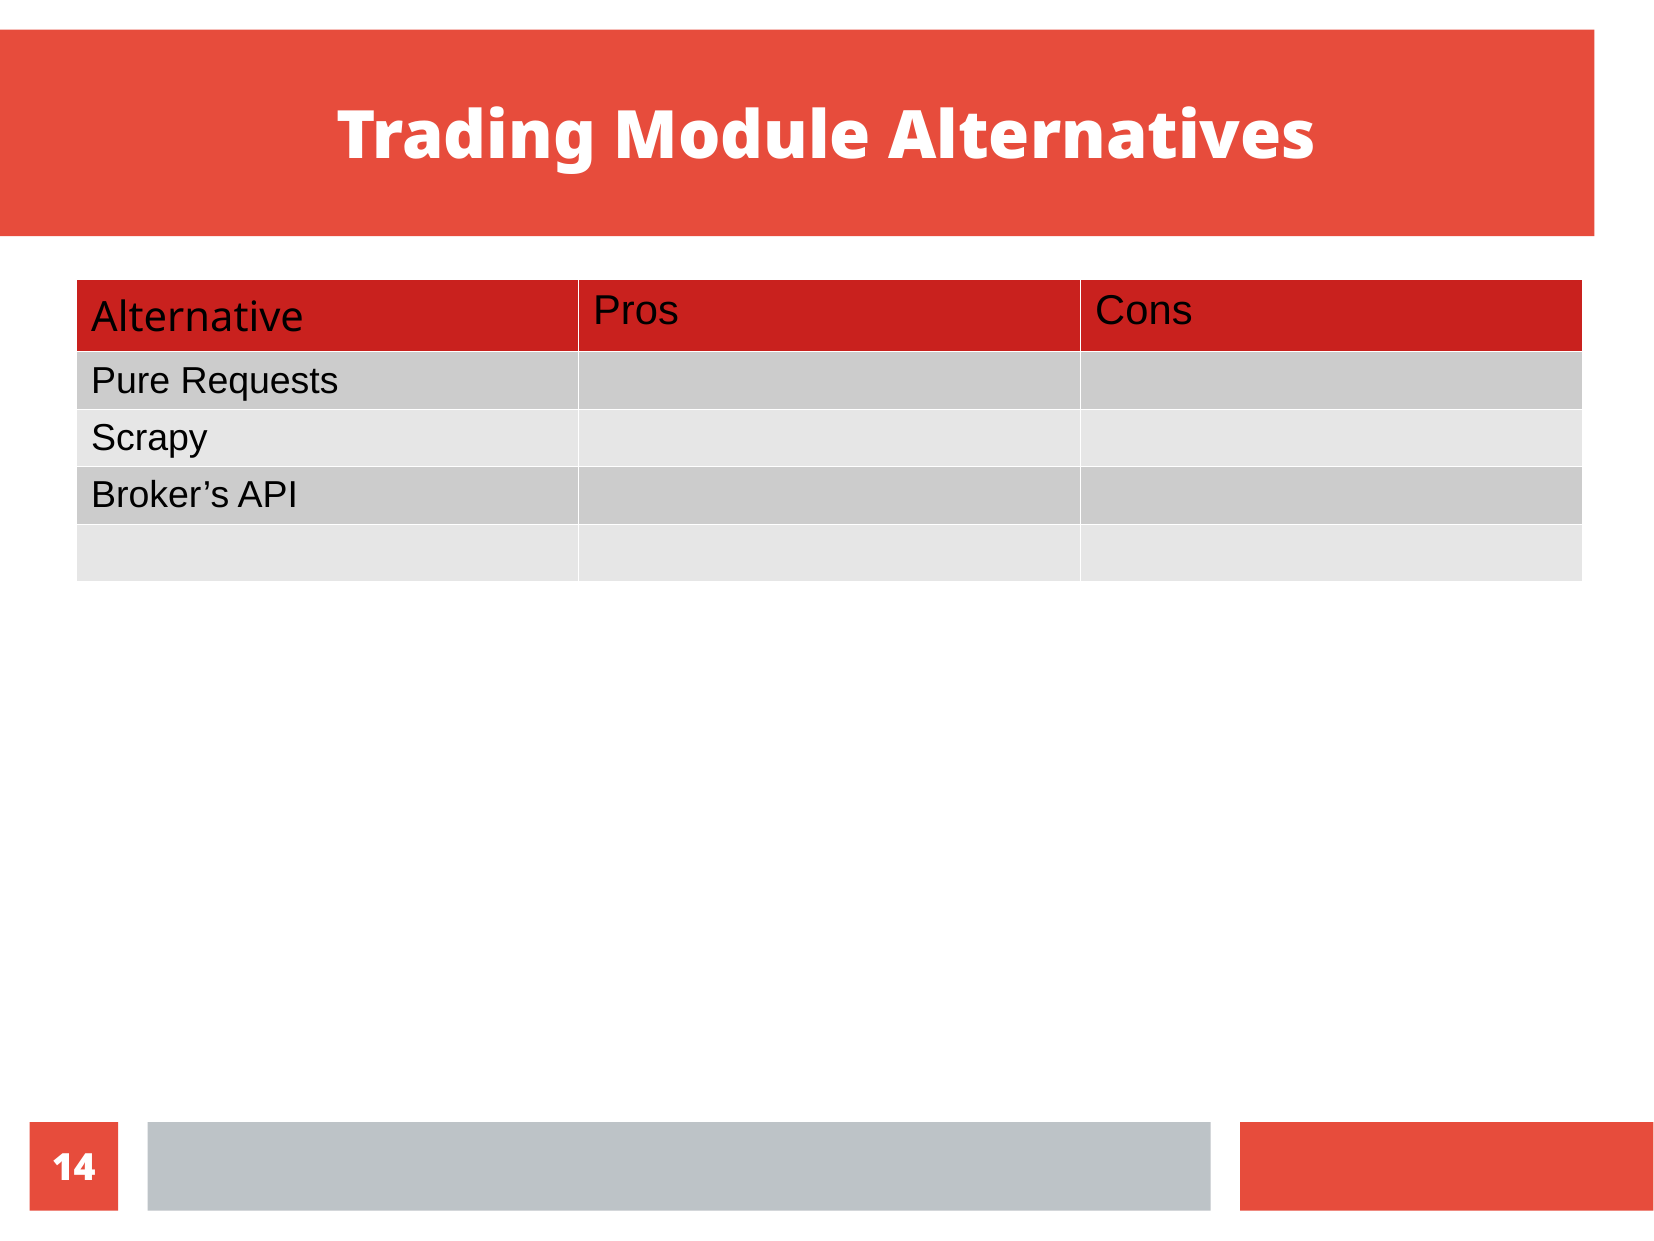

# Trading Module Alternatives
| Alternative | Pros | Cons |
| --- | --- | --- |
| Pure Requests | | |
| Scrapy | | |
| Broker’s API | | |
| | | |
14